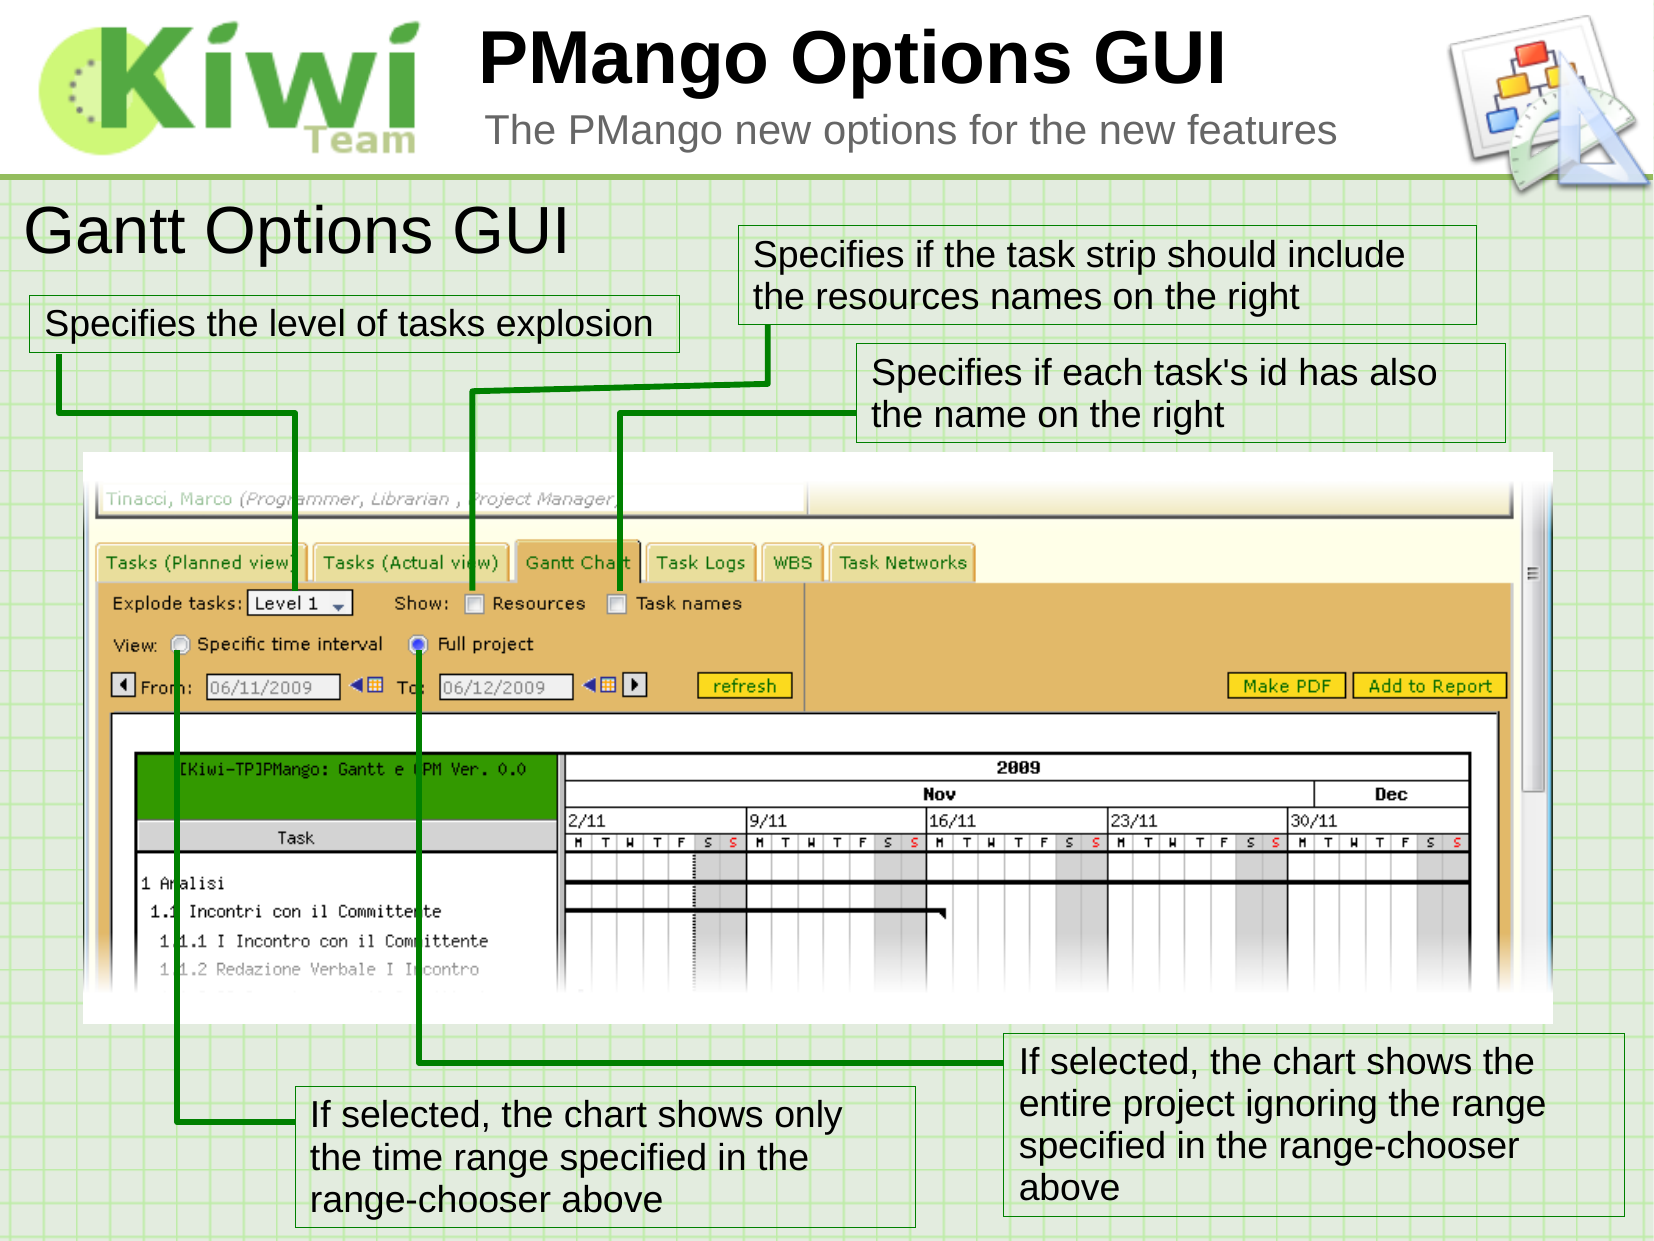

# PMango Options GUI
The PMango new options for the new features
Gantt Options GUI
Specifies if the task strip should include the resources names on the right
Specifies the level of tasks explosion
Specifies if each task's id has also the name on the right
If selected, the chart shows the entire project ignoring the range specified in the range-chooser above
If selected, the chart shows only the time range specified in the range-chooser above